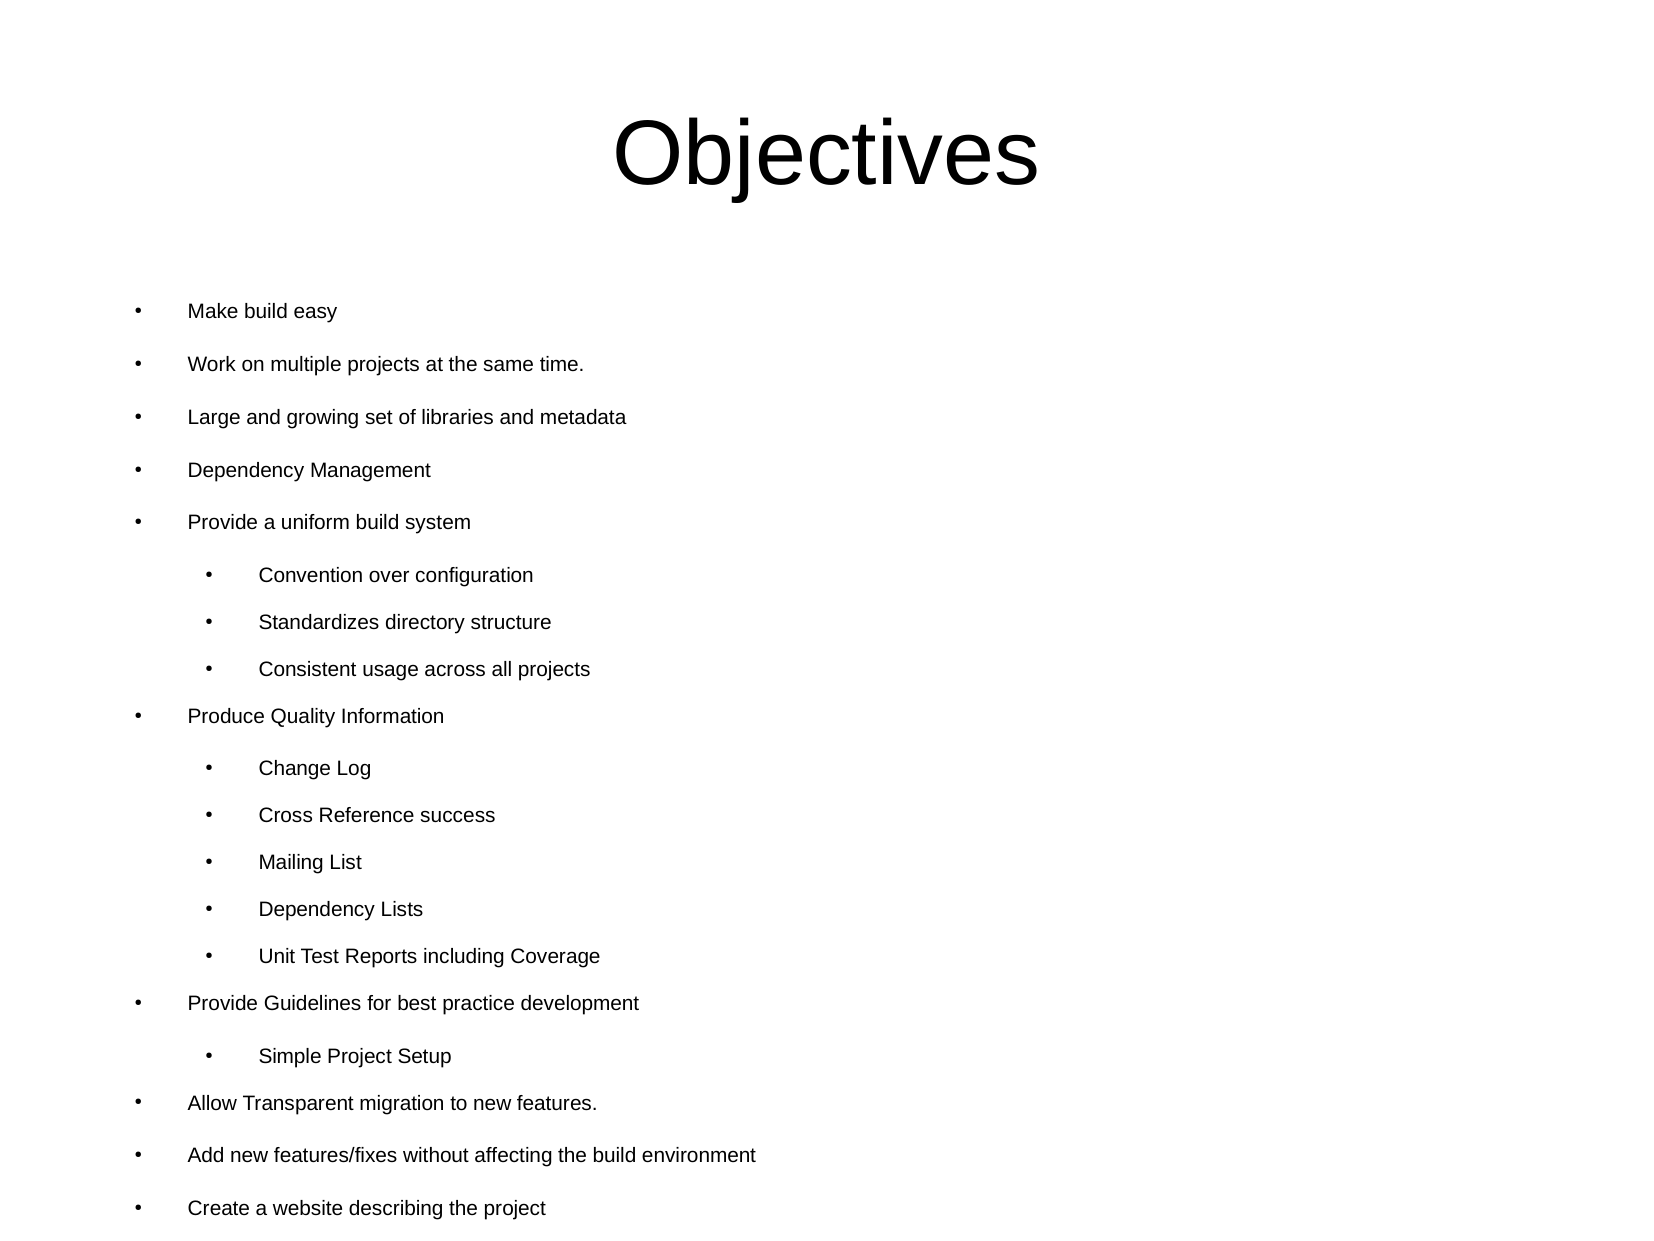

# Objectives
Make build easy
Work on multiple projects at the same time.
Large and growing set of libraries and metadata
Dependency Management
Provide a uniform build system
Convention over configuration
Standardizes directory structure
Consistent usage across all projects
Produce Quality Information
Change Log
Cross Reference success
Mailing List
Dependency Lists
Unit Test Reports including Coverage
Provide Guidelines for best practice development
Simple Project Setup
Allow Transparent migration to new features.
Add new features/fixes without affecting the build environment
Create a website describing the project